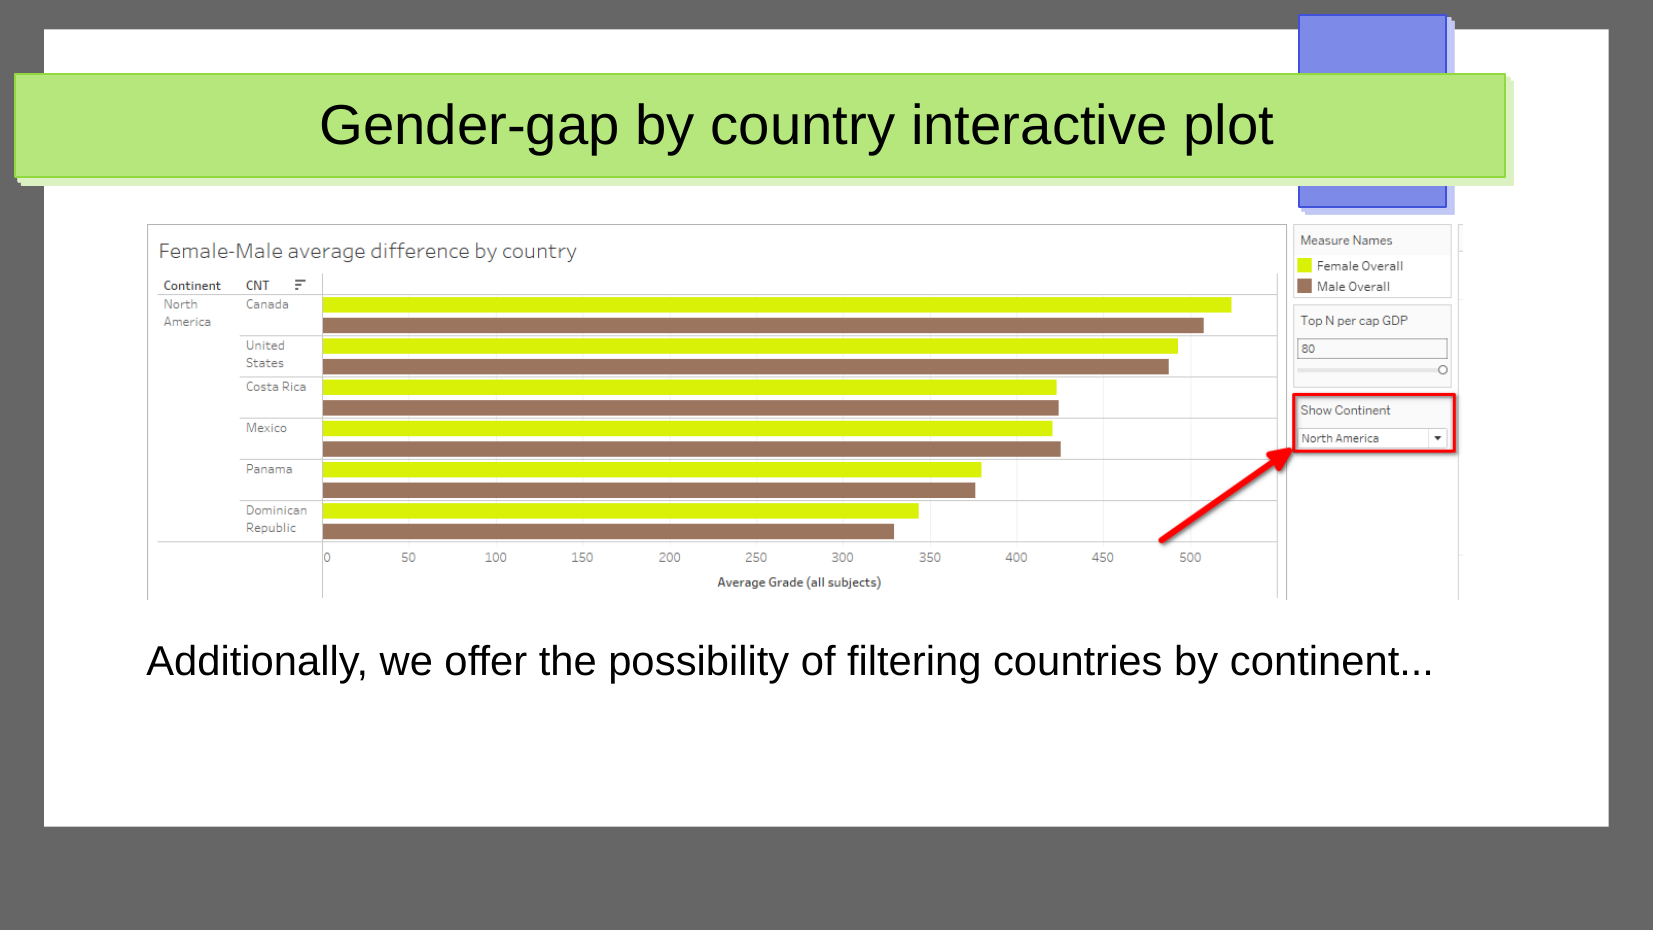

# Gender-gap by country interactive plot
Additionally, we offer the possibility of filtering countries by continent...